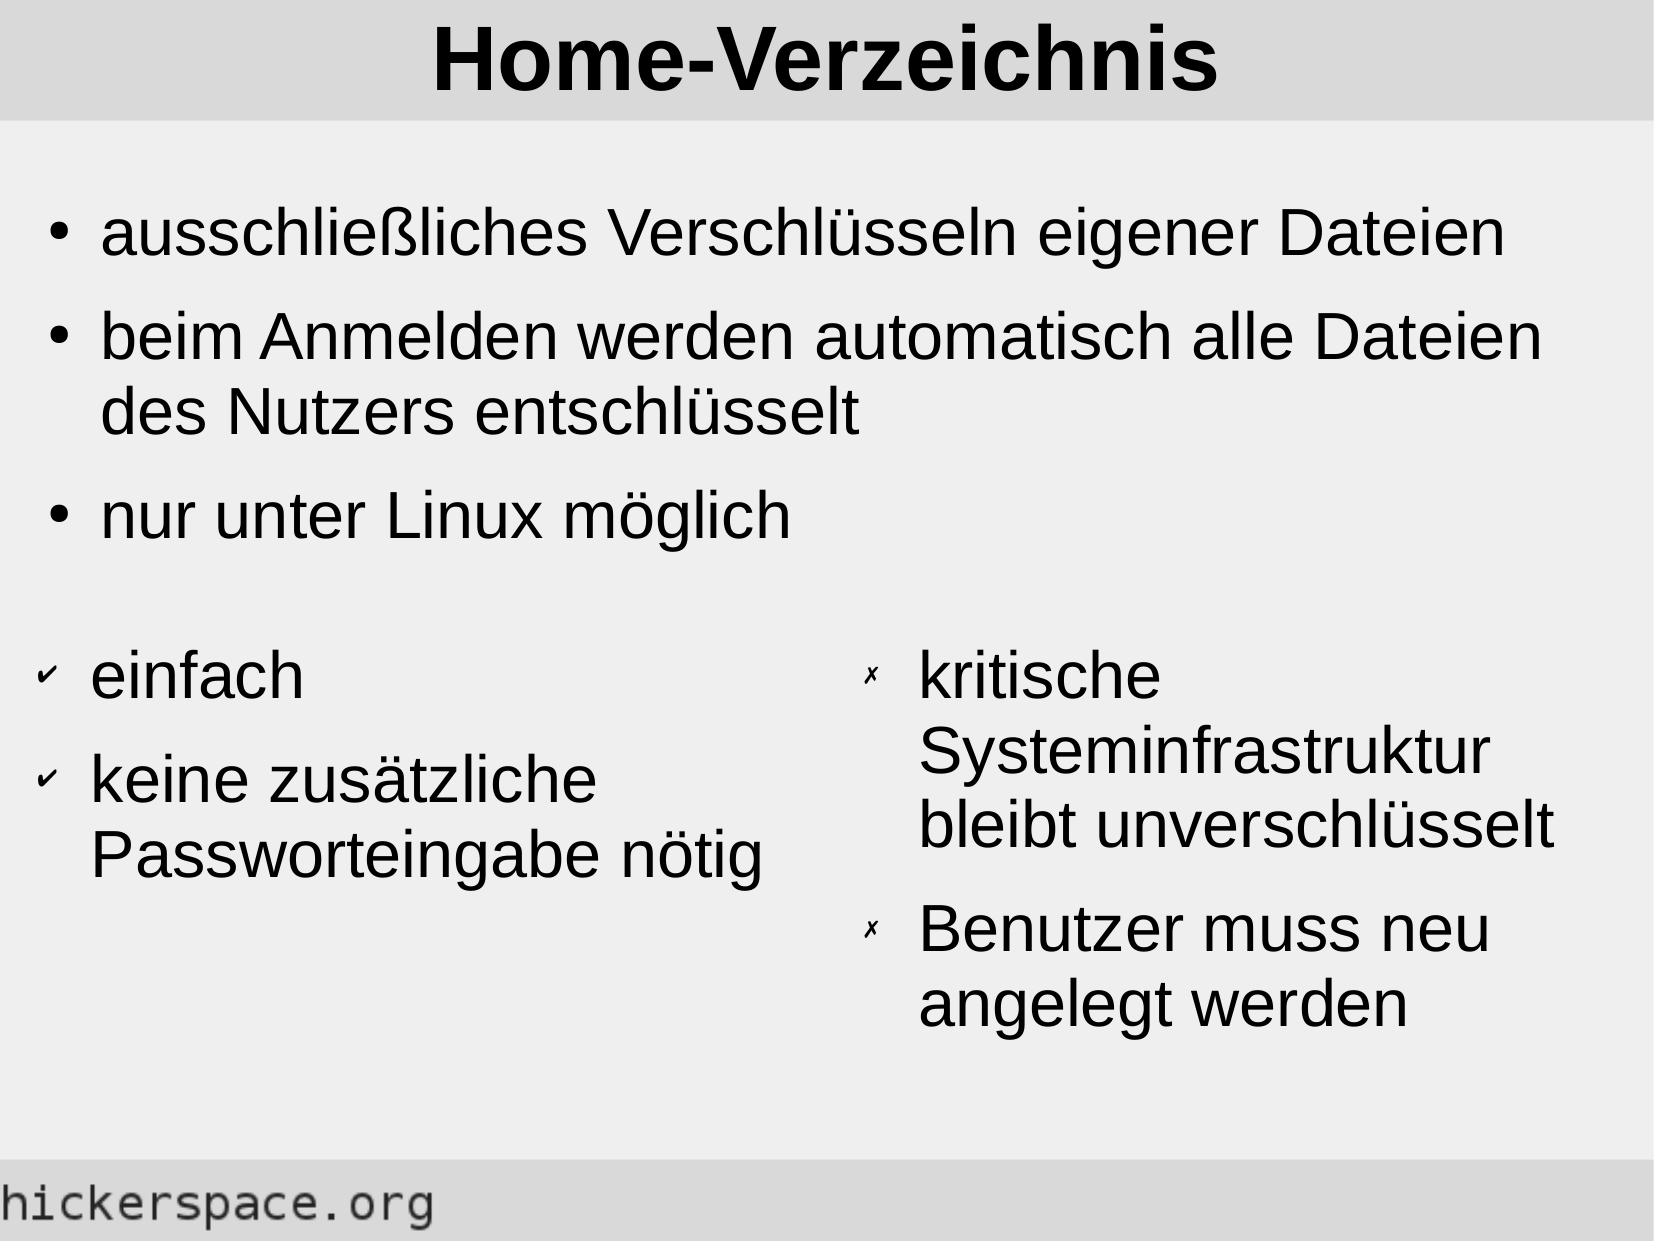

# Home-Verzeichnis
ausschließliches Verschlüsseln eigener Dateien
beim Anmelden werden automatisch alle Dateien des Nutzers entschlüsselt
nur unter Linux möglich
einfach
keine zusätzliche Passworteingabe nötig
kritische Systeminfrastruktur bleibt unverschlüsselt
Benutzer muss neu angelegt werden